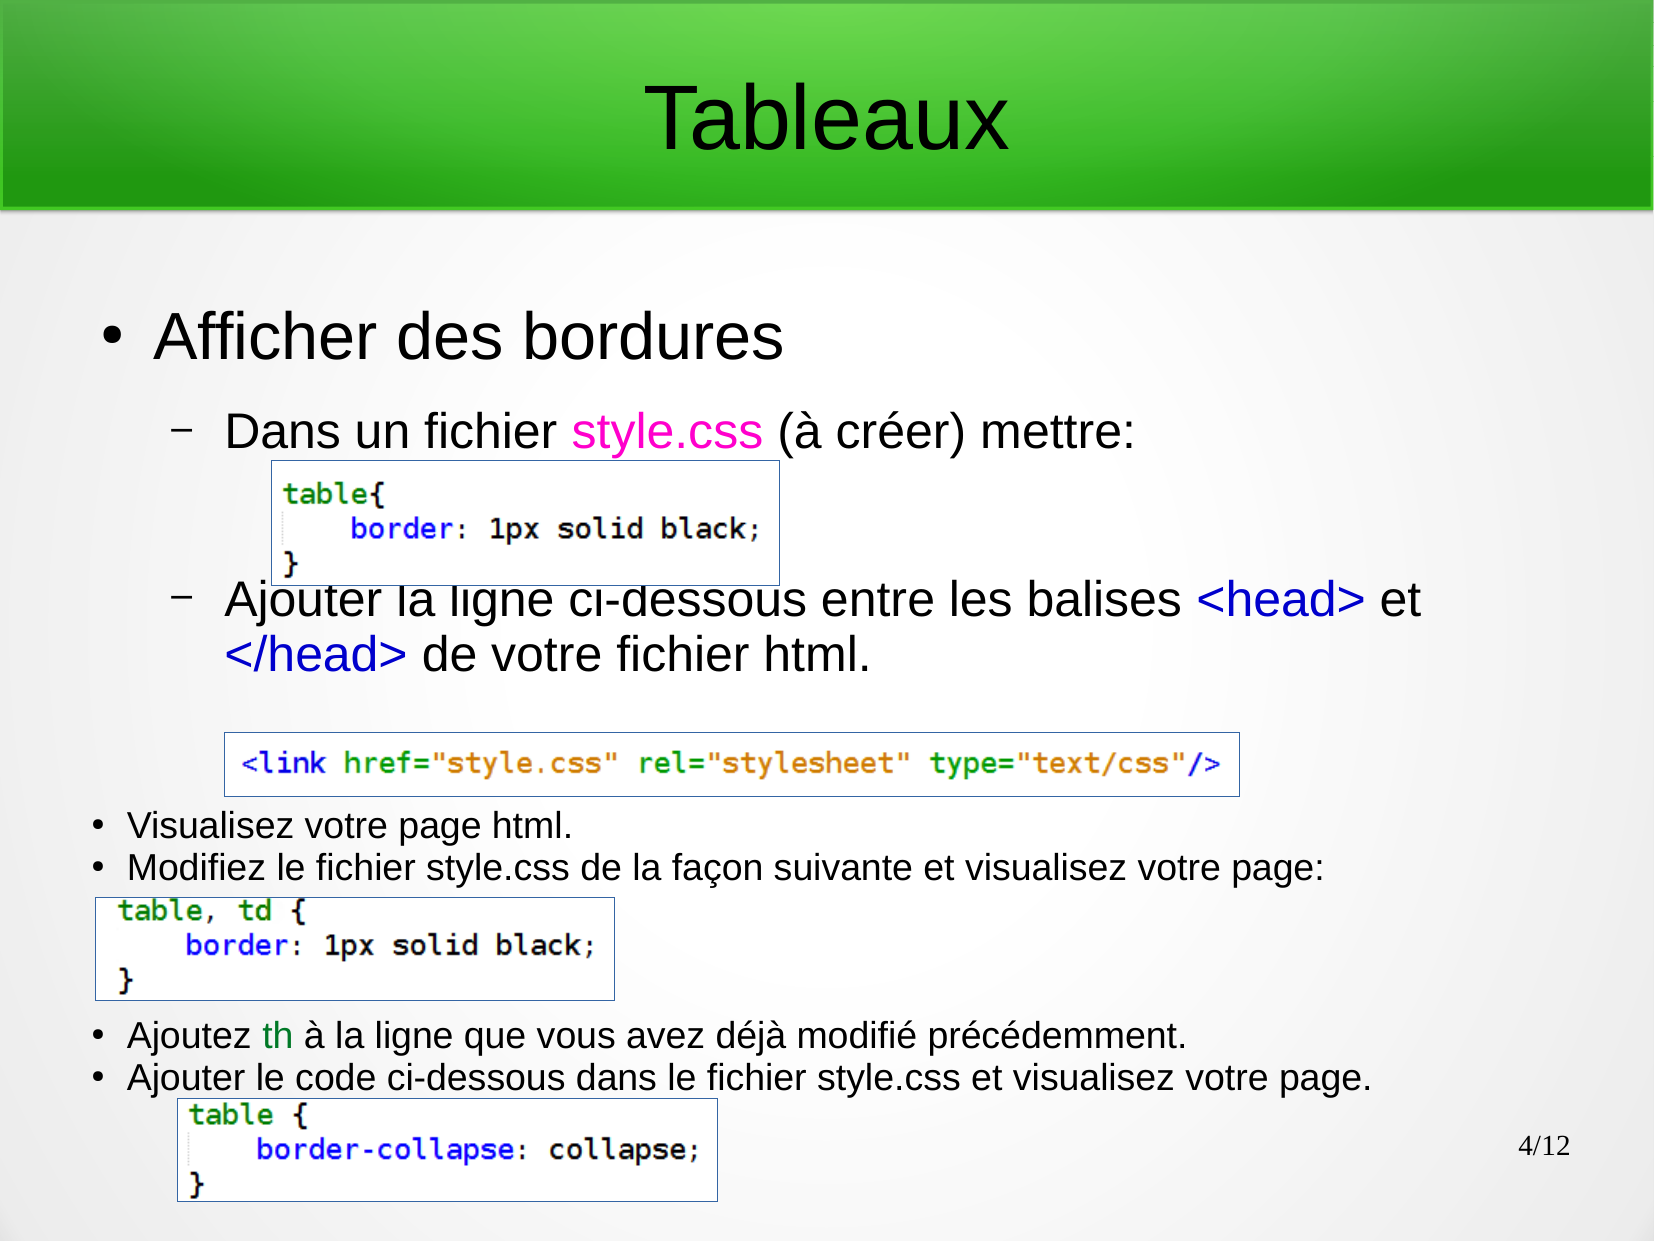

# Tableaux
Afficher des bordures
Dans un fichier style.css (à créer) mettre:
Ajouter la ligne ci-dessous entre les balises <head> et </head> de votre fichier html.
Visualisez votre page html.
Modifiez le fichier style.css de la façon suivante et visualisez votre page:
Ajoutez th à la ligne que vous avez déjà modifié précédemment.
Ajouter le code ci-dessous dans le fichier style.css et visualisez votre page.
4